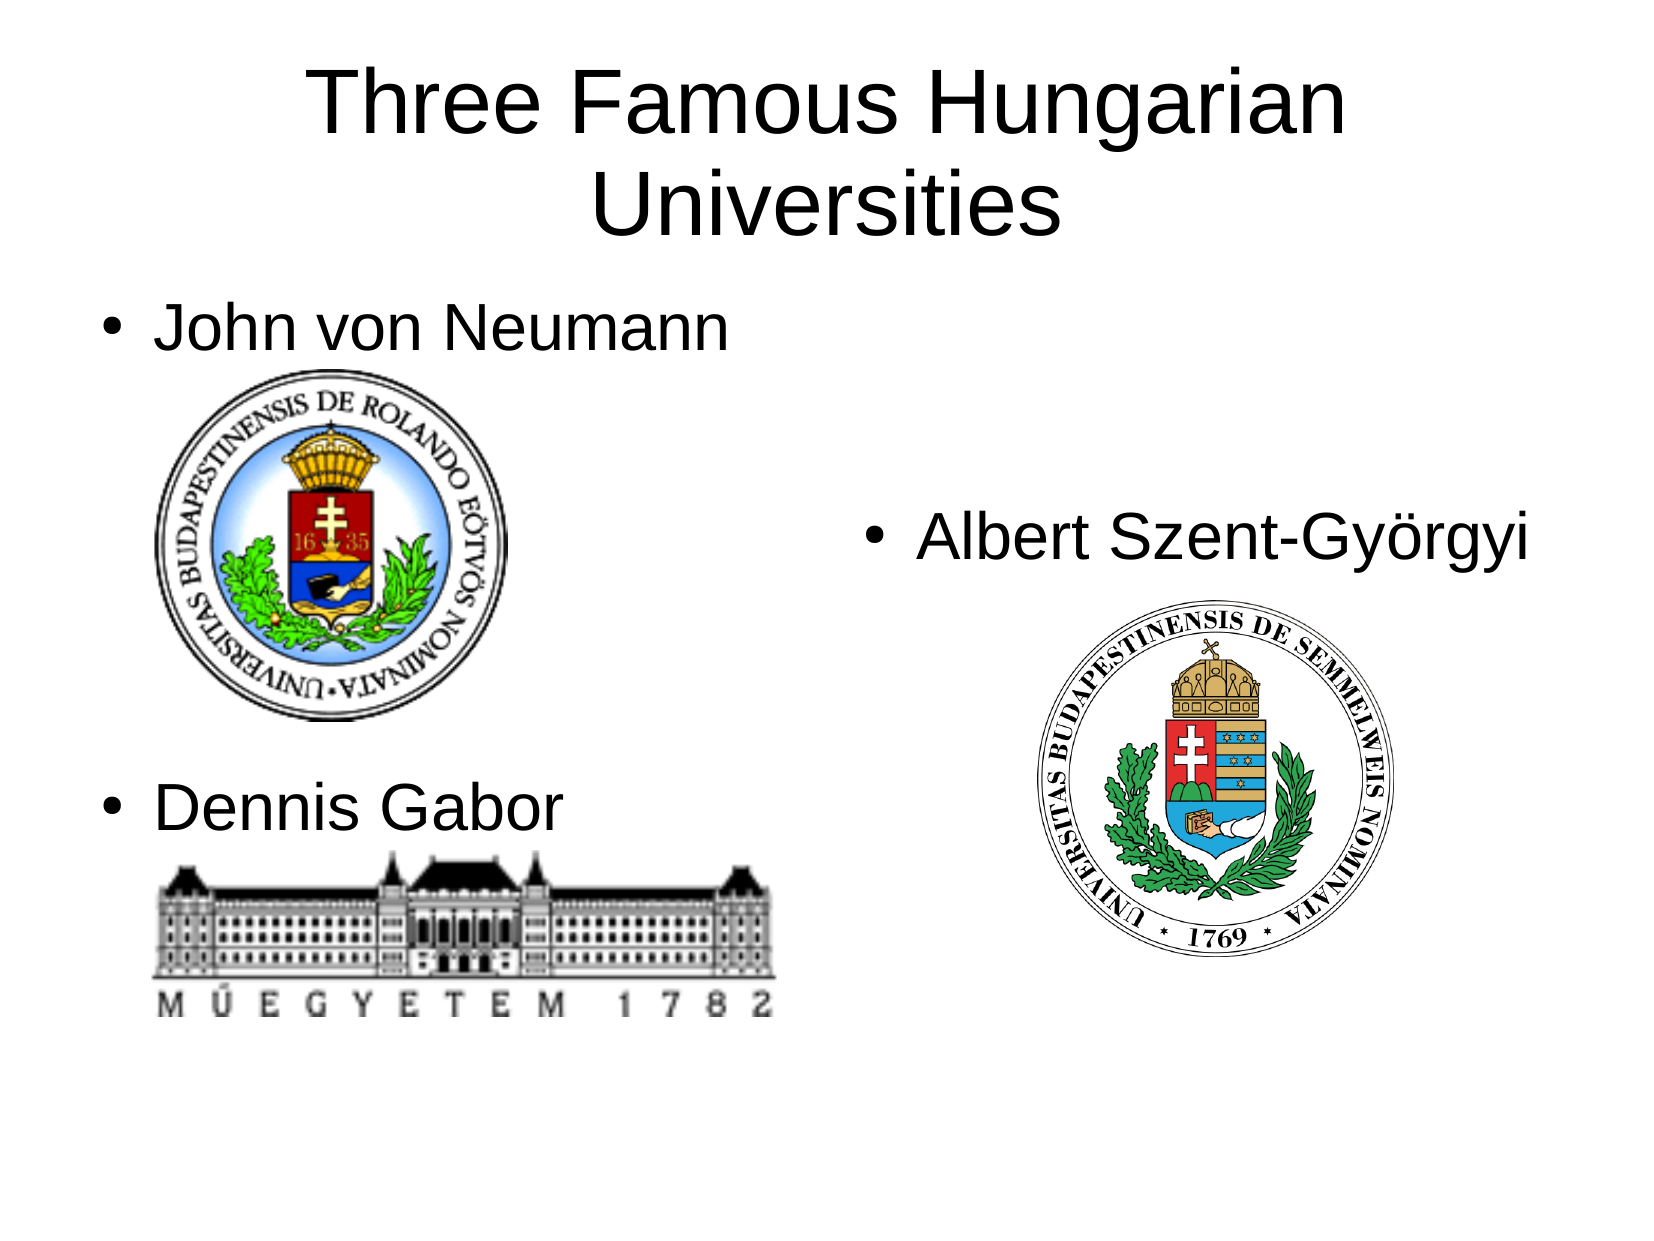

# Three Famous Hungarian Universities
John von Neumann
Albert Szent-Györgyi
Dennis Gabor